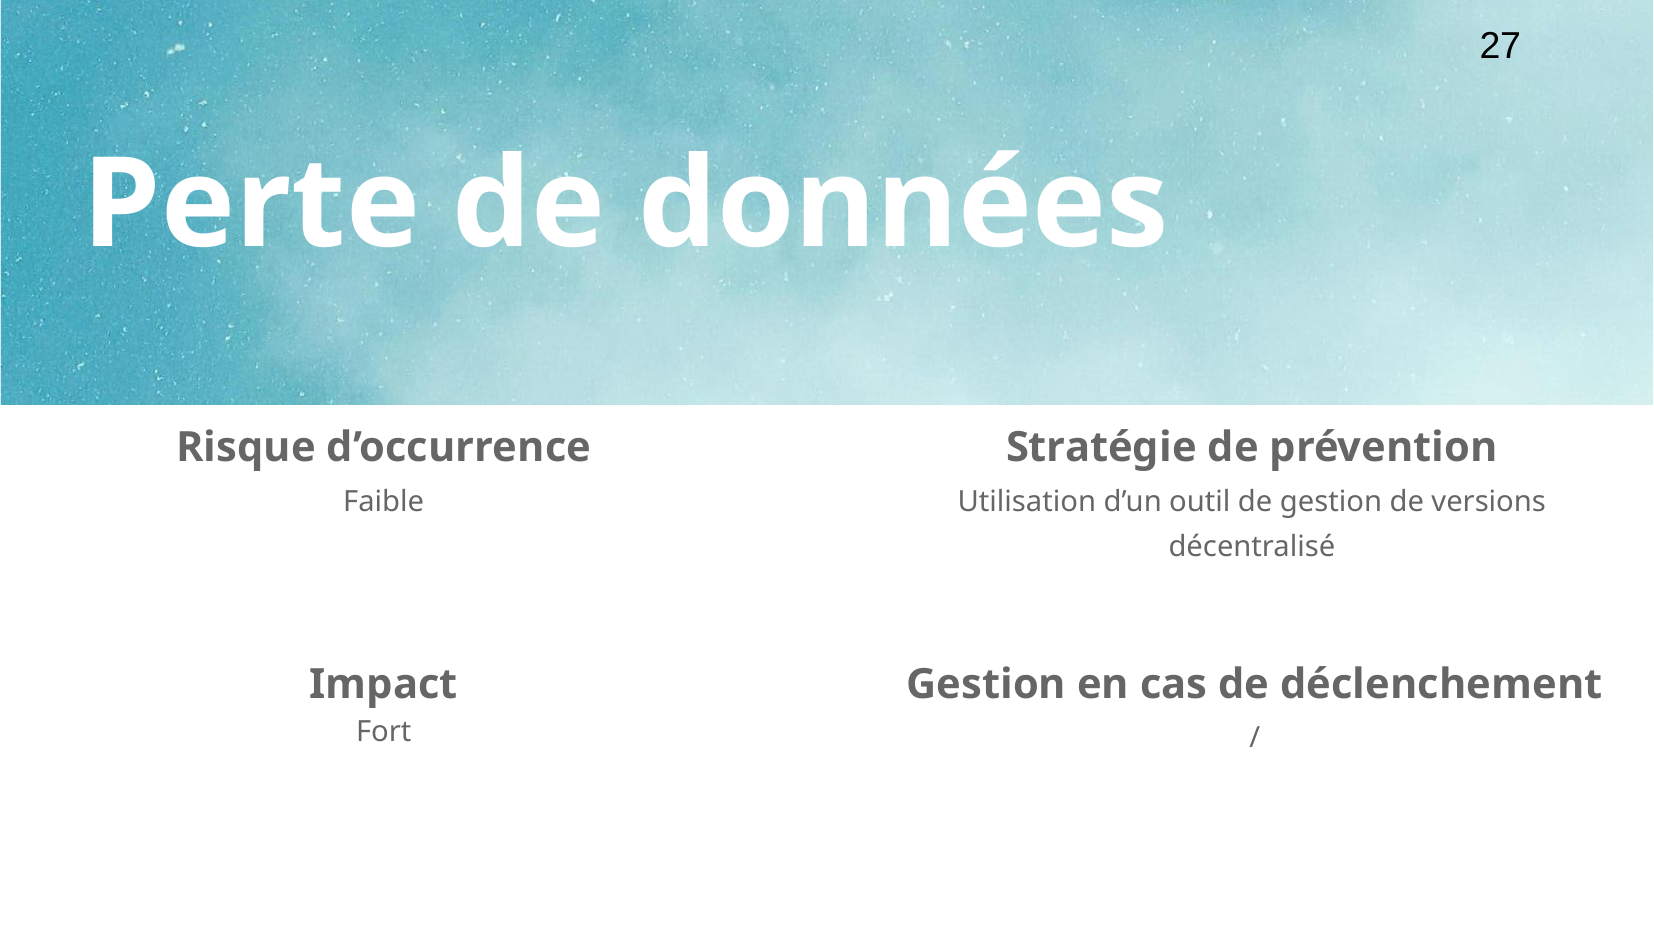

# Perte de données
Risque d’occurrence
Faible
Stratégie de prévention
Utilisation d’un outil de gestion de versions décentralisé
Impact
Fort
Gestion en cas de déclenchement
/